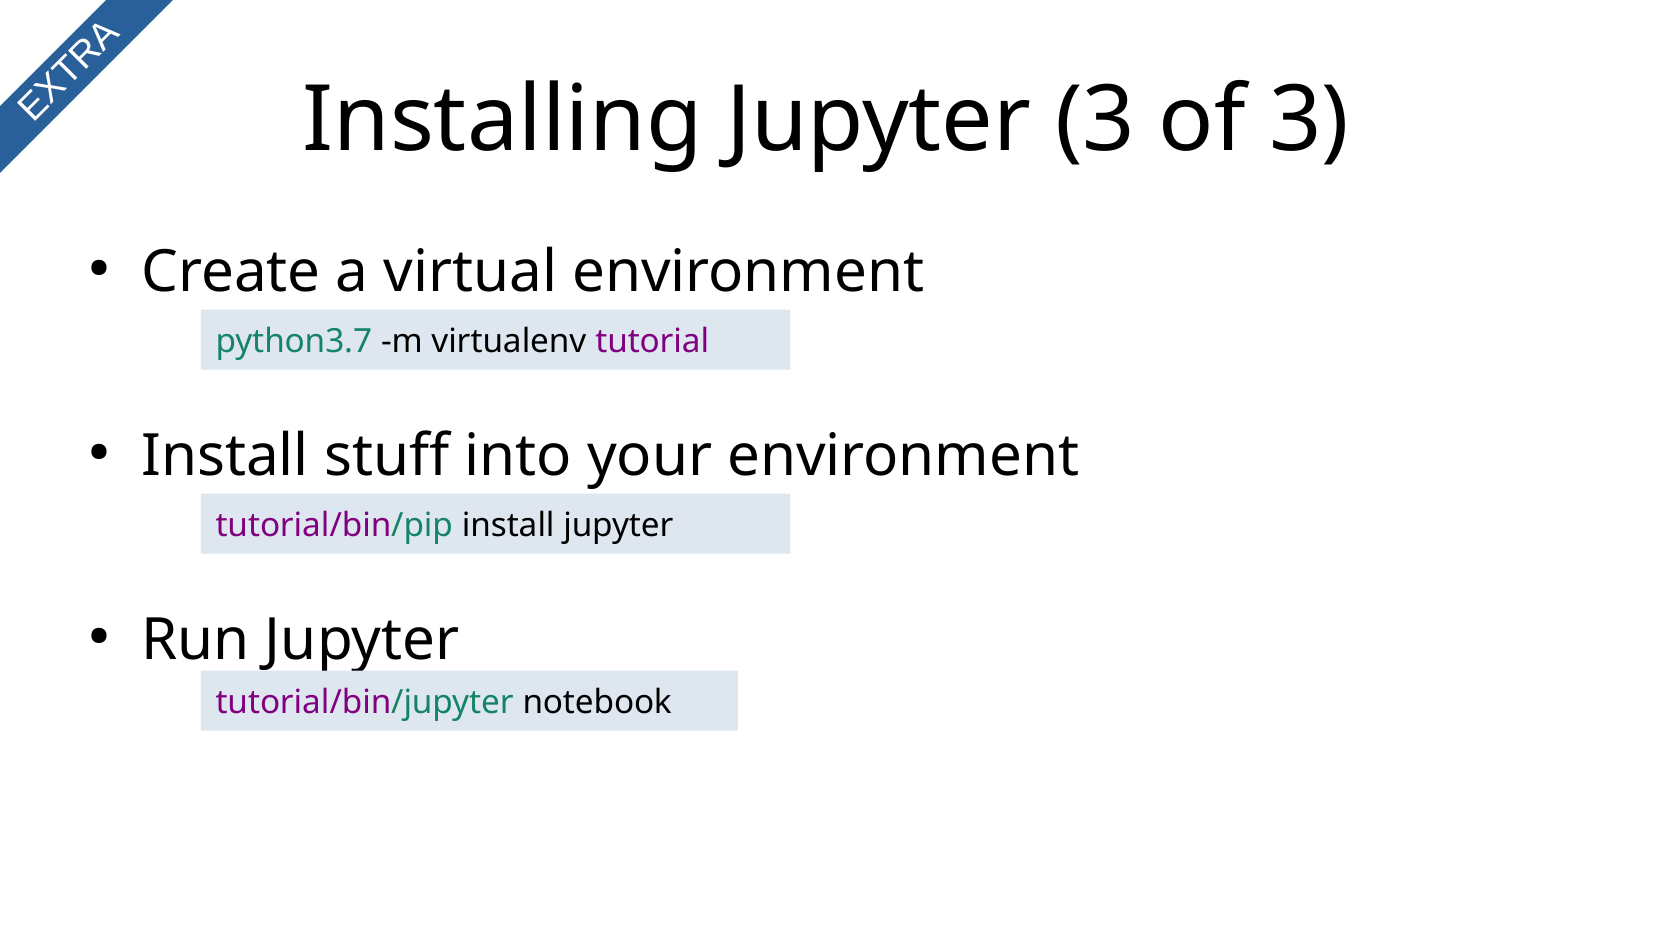

# Installing Jupyter (3 of 3)
EXTRA
Create a virtual environment
python3.7 -m virtualenv tutorial
Install stuff into your environment
tutorial/bin/pip install jupyter
Run Jupyter
tutorial/bin/jupyter notebook